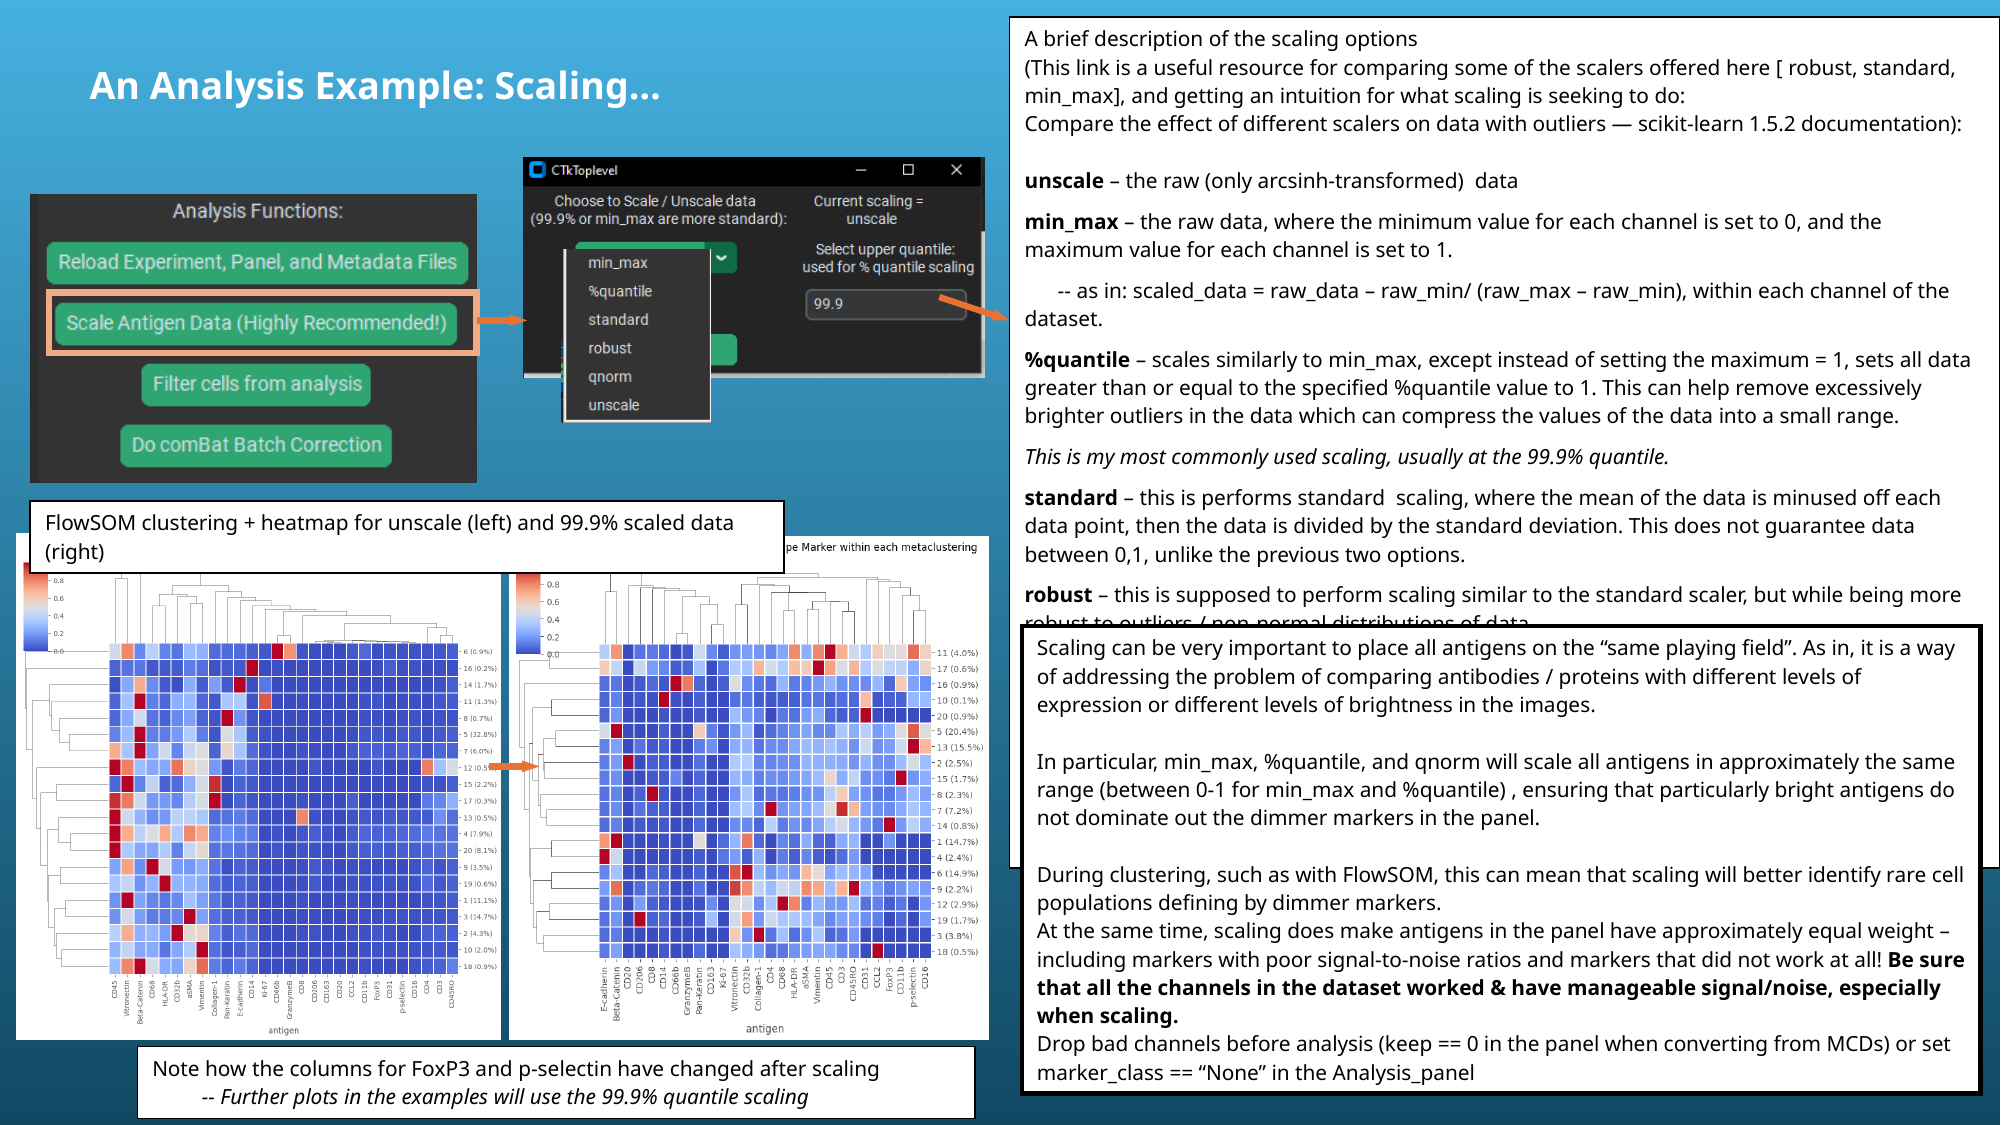

A brief description of the scaling options
(This link is a useful resource for comparing some of the scalers offered here [ robust, standard, min_max], and getting an intuition for what scaling is seeking to do:
Compare the effect of different scalers on data with outliers — scikit-learn 1.5.2 documentation):
unscale – the raw (only arcsinh-transformed) data
min_max – the raw data, where the minimum value for each channel is set to 0, and the maximum value for each channel is set to 1.
 -- as in: scaled_data = raw_data – raw_min/ (raw_max – raw_min), within each channel of the dataset.
%quantile – scales similarly to min_max, except instead of setting the maximum = 1, sets all data greater than or equal to the specified %quantile value to 1. This can help remove excessively brighter outliers in the data which can compress the values of the data into a small range.
This is my most commonly used scaling, usually at the 99.9% quantile.
standard – this is performs standard scaling, where the mean of the data is minused off each data point, then the data is divided by the standard deviation. This does not guarantee data between 0,1, unlike the previous two options.
robust – this is supposed to perform scaling similar to the standard scaler, but while being more robust to outliers / non-normal distributions of data.
qnorm – this performs a type of scaling frequently used in large genomics / RNA-seq experiments. It very aggressively fits the data from different channels into a similar distribution.
Note that all these scale within channels, and that the dataset can be freely scaled / unscaled at any point in the analysis. This means clustering can be performed with one scaling, and then plots generated with a different scaling, etc. However, scaling is not saved if you reload the analysis, so it must be redone everytime the program is closed / reopened
An Analysis Example: Scaling…
FlowSOM clustering + heatmap for unscale (left) and 99.9% scaled data (right)
Scaling can be very important to place all antigens on the “same playing field”. As in, it is a way of addressing the problem of comparing antibodies / proteins with different levels of expression or different levels of brightness in the images.
In particular, min_max, %quantile, and qnorm will scale all antigens in approximately the same range (between 0-1 for min_max and %quantile) , ensuring that particularly bright antigens do not dominate out the dimmer markers in the panel.
During clustering, such as with FlowSOM, this can mean that scaling will better identify rare cell populations defining by dimmer markers.
At the same time, scaling does make antigens in the panel have approximately equal weight – including markers with poor signal-to-noise ratios and markers that did not work at all! Be sure that all the channels in the dataset worked & have manageable signal/noise, especially when scaling.
Drop bad channels before analysis (keep == 0 in the panel when converting from MCDs) or set marker_class == “None” in the Analysis_panel
Note how the columns for FoxP3 and p-selectin have changed after scaling
 -- Further plots in the examples will use the 99.9% quantile scaling